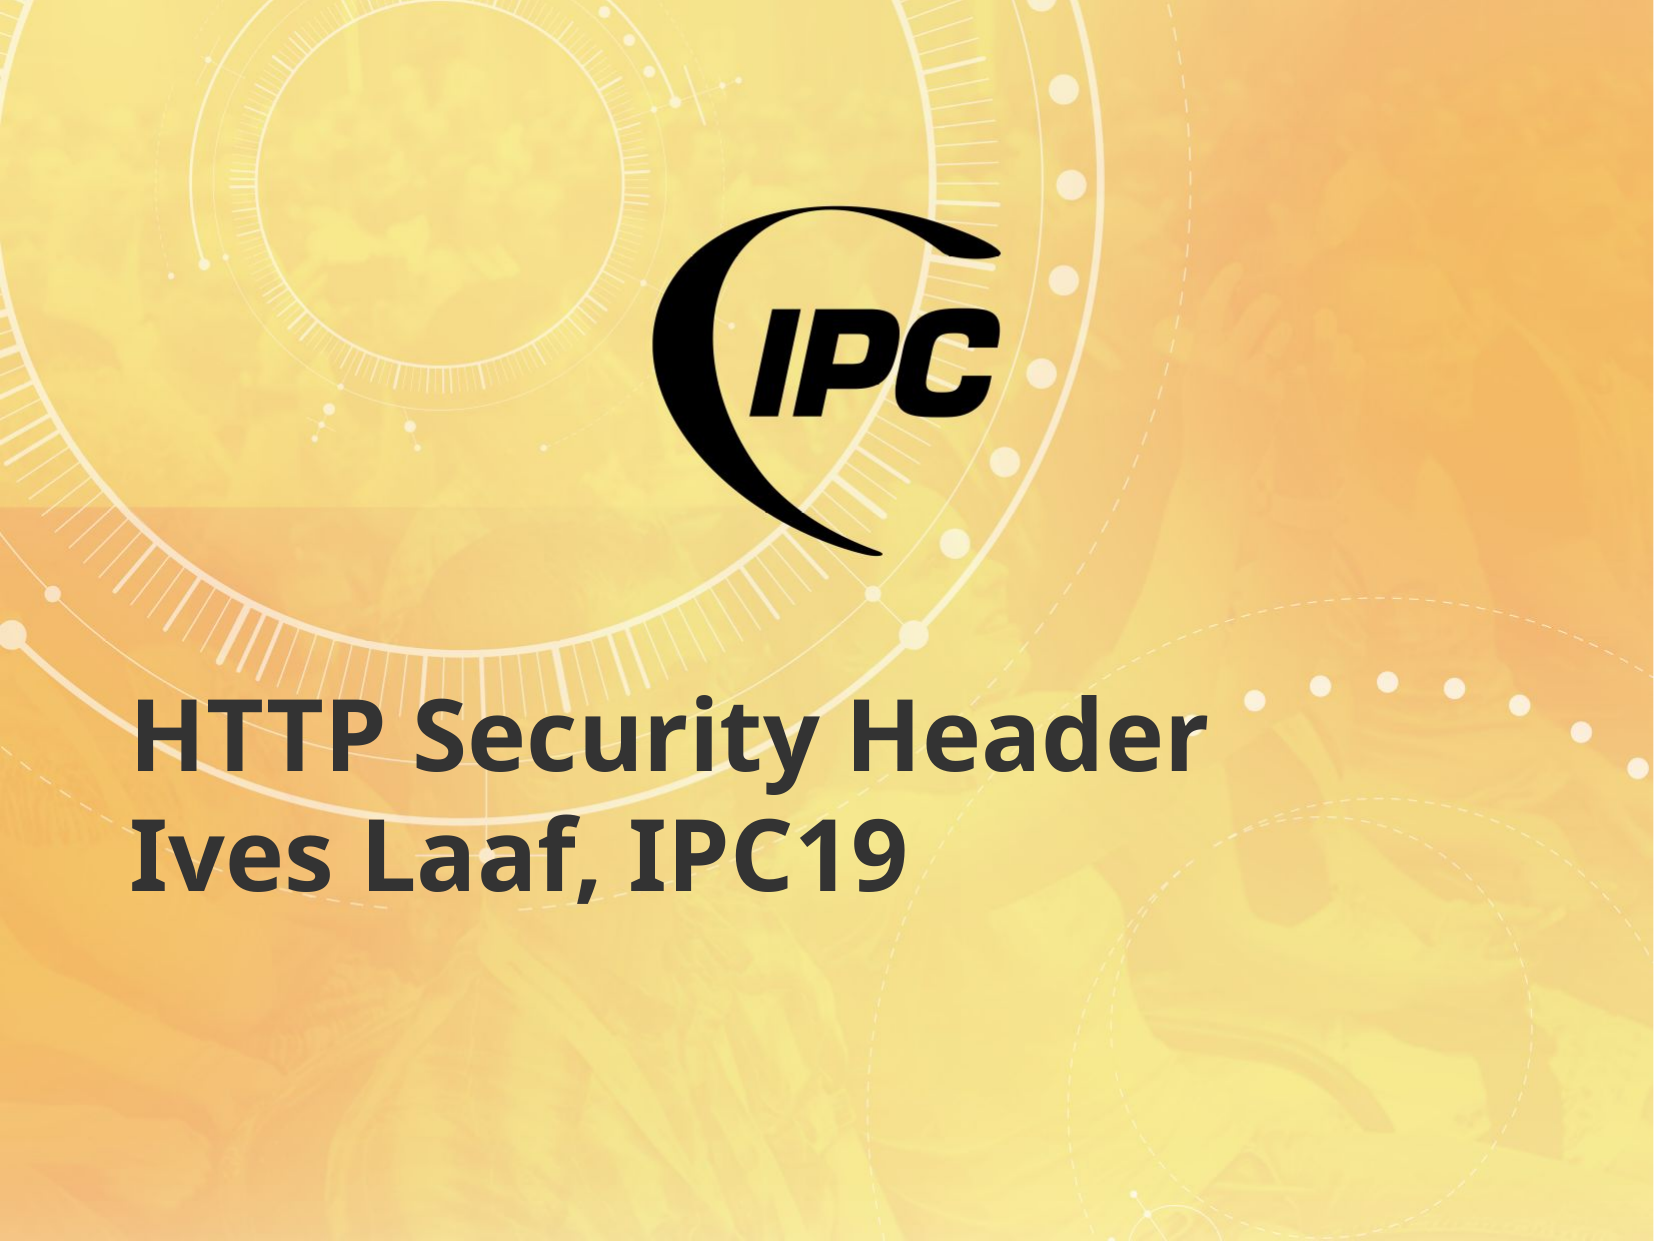

# HTTP Security Header Ives Laaf, IPC19
1